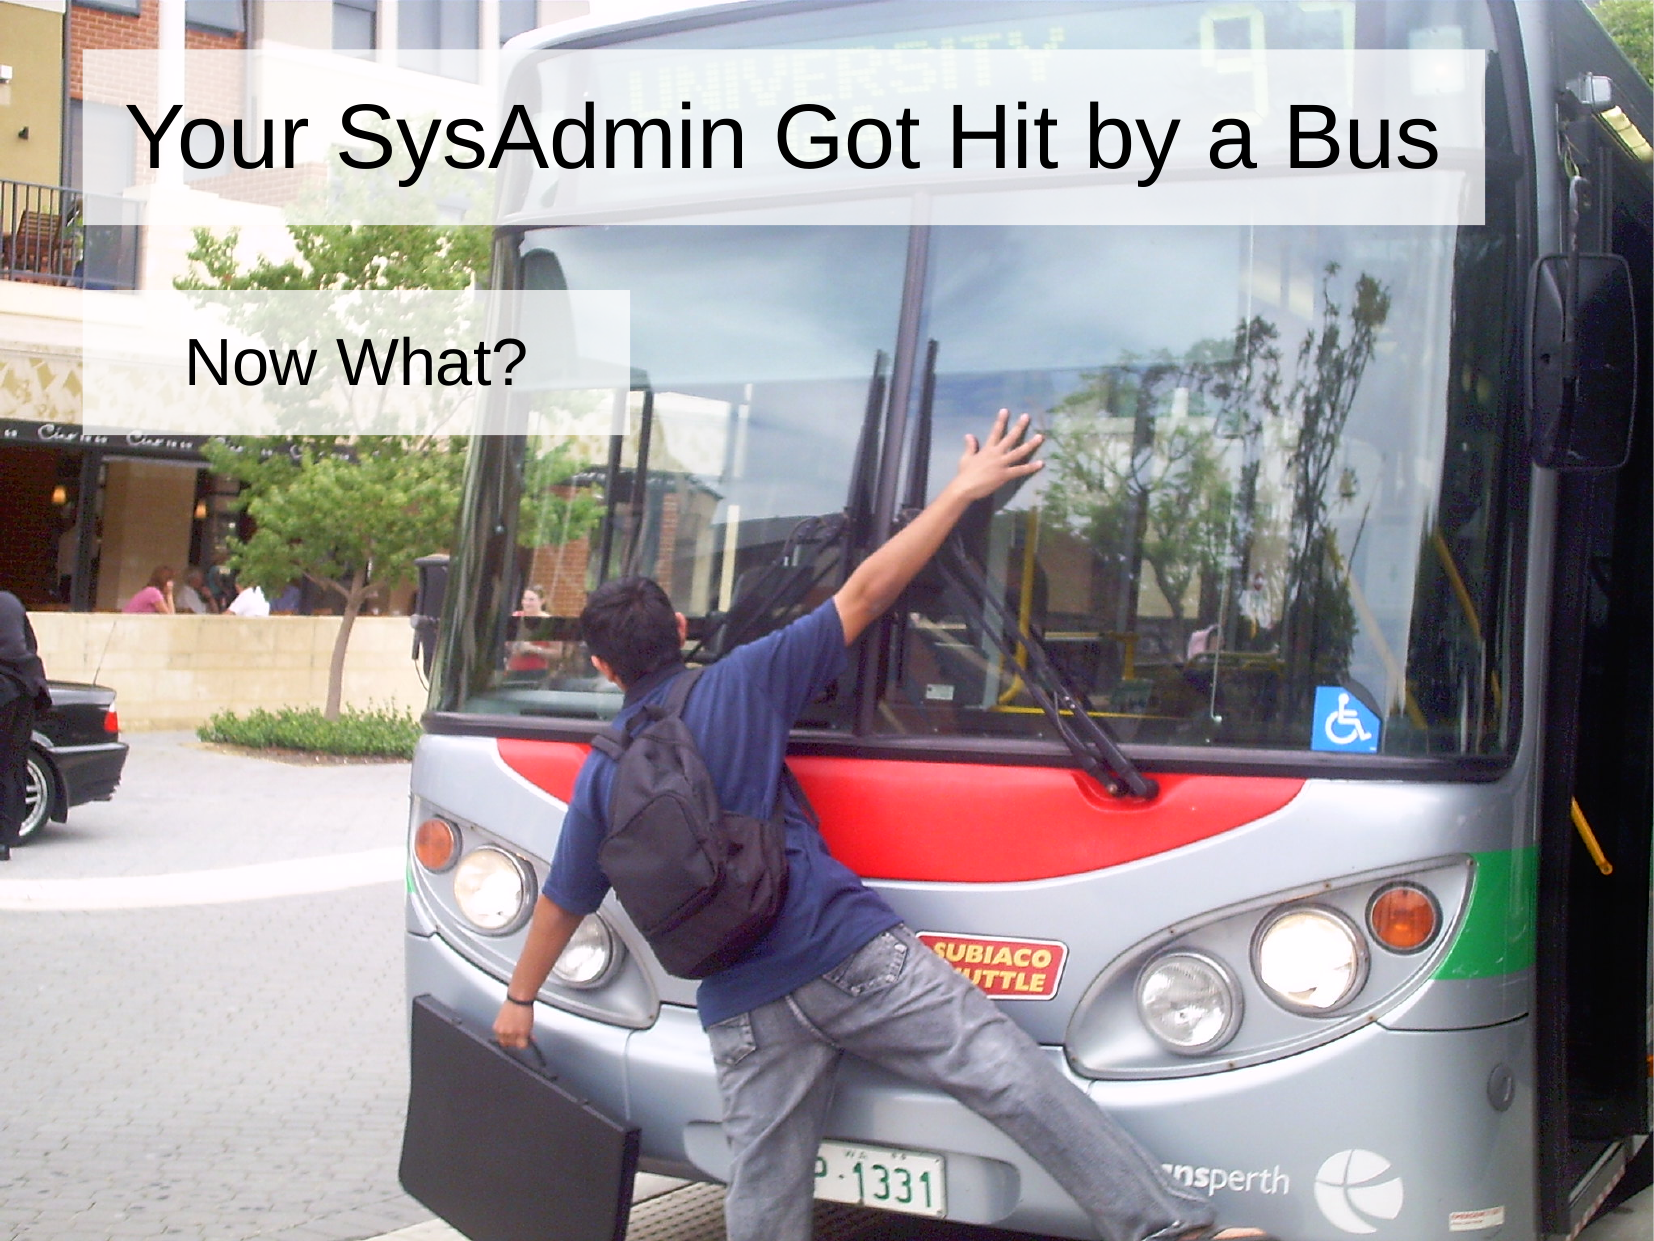

# Your SysAdmin Got Hit by a Bus
Now What?